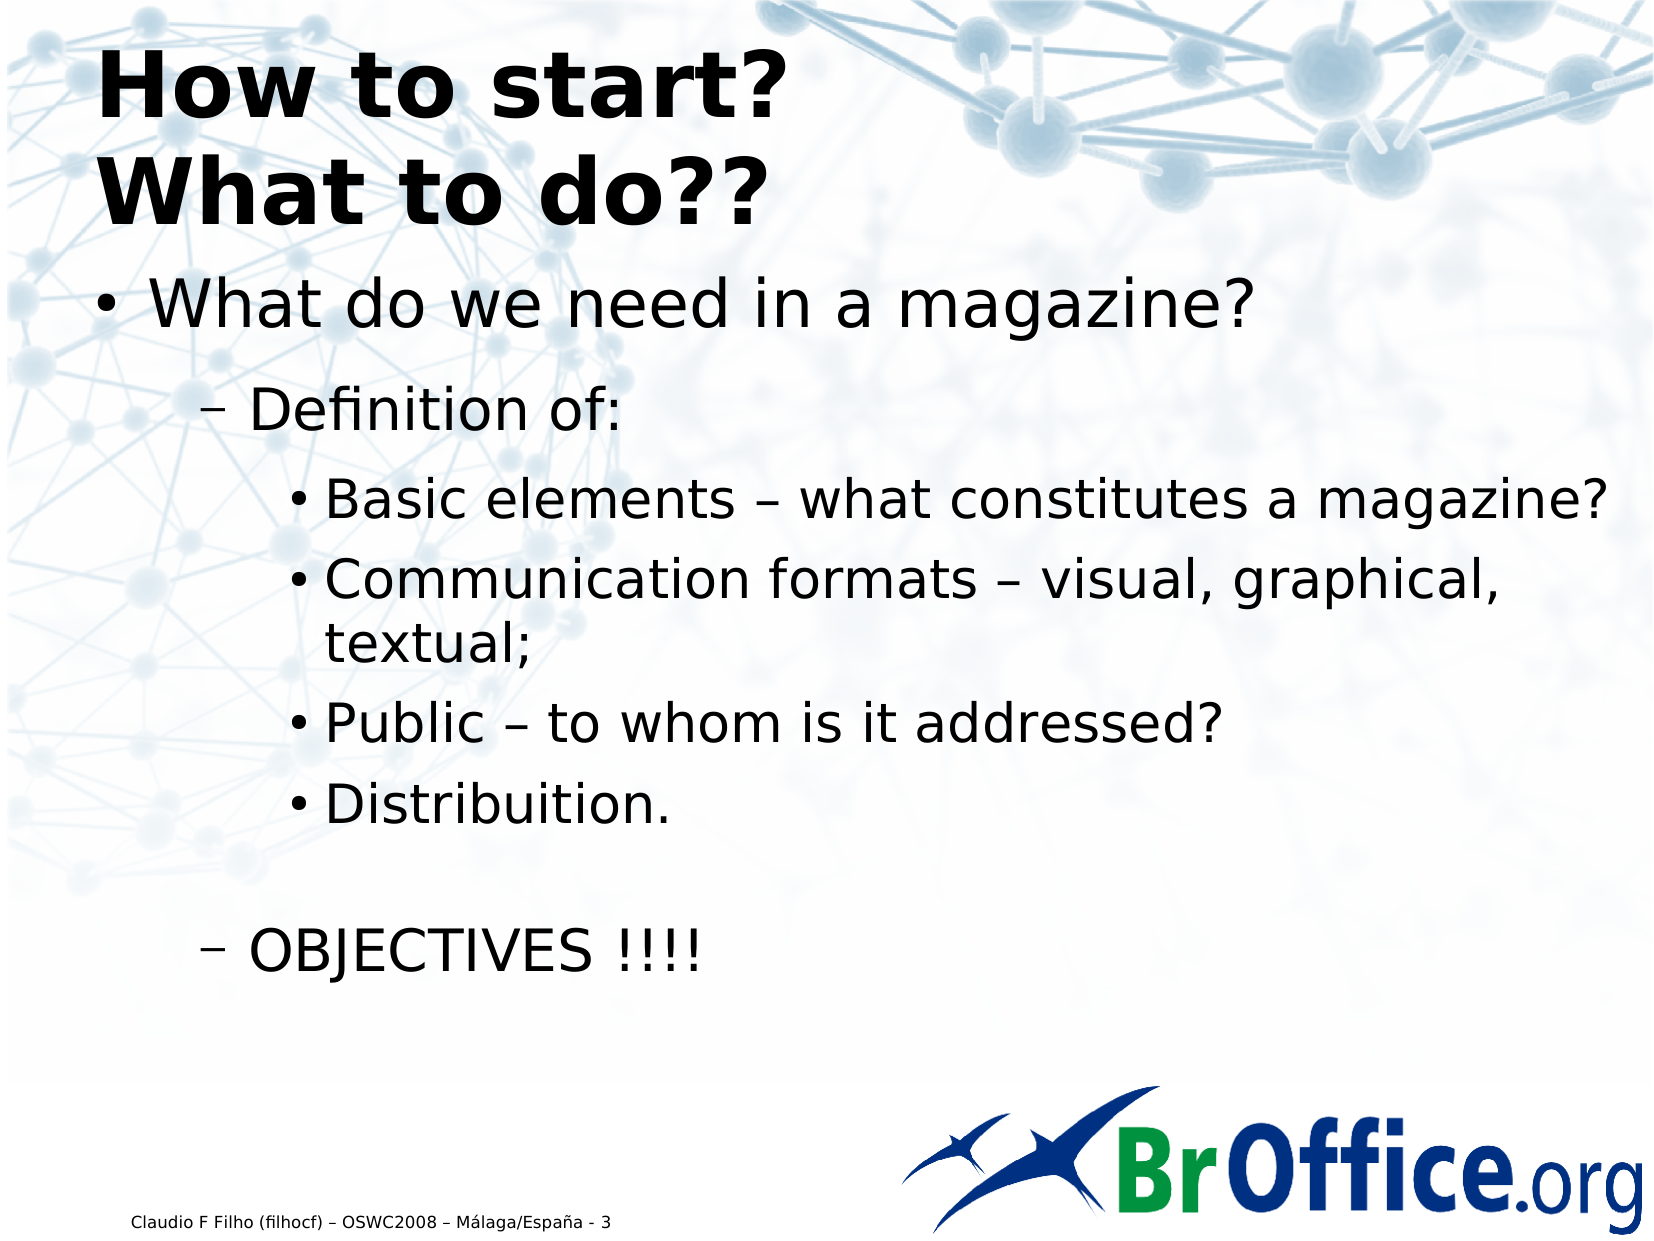

# How to start? What to do??
What do we need in a magazine?
Definition of:
Basic elements – what constitutes a magazine?
Communication formats – visual, graphical, textual;
Public – to whom is it addressed?
Distribuition.
OBJECTIVES !!!!